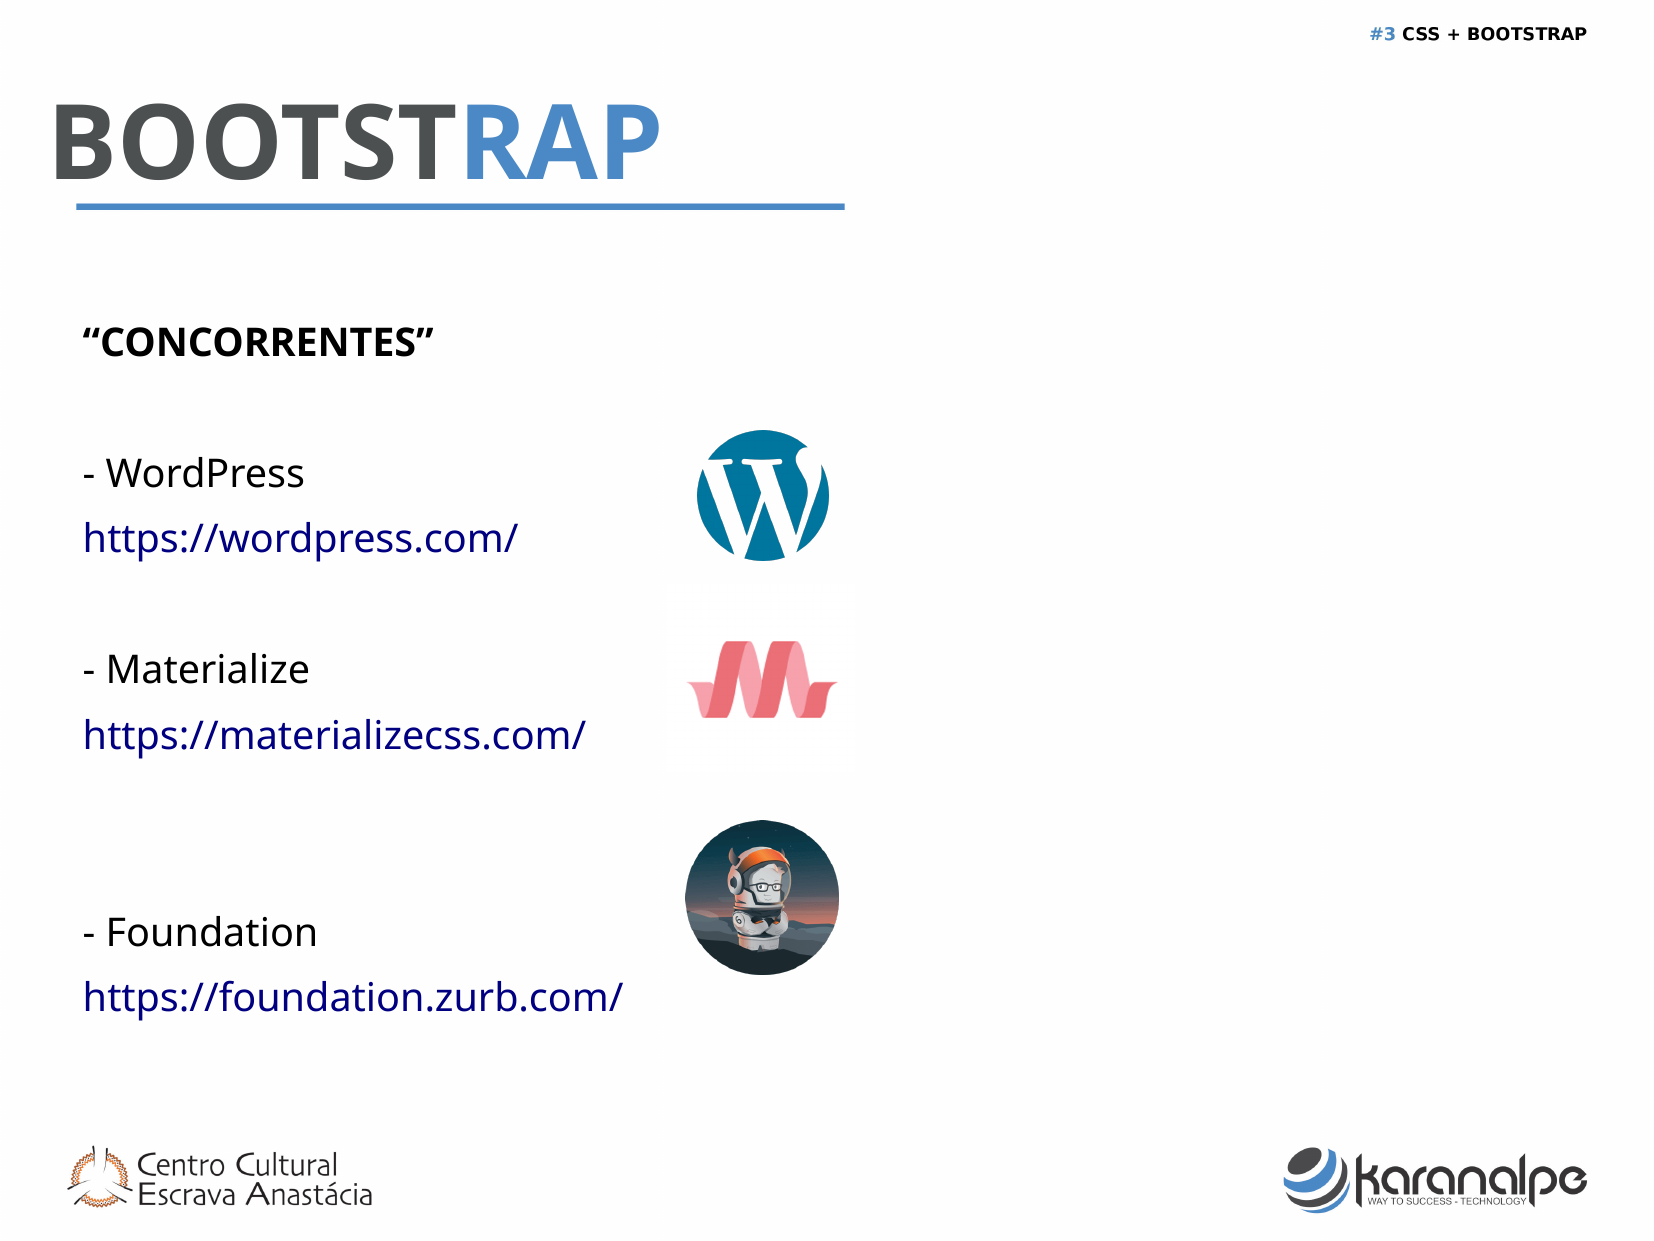

BOOTSTRAP
# “CONCORRENTES”
- WordPress
https://wordpress.com/
- Materialize
https://materializecss.com/
- Foundation
https://foundation.zurb.com/